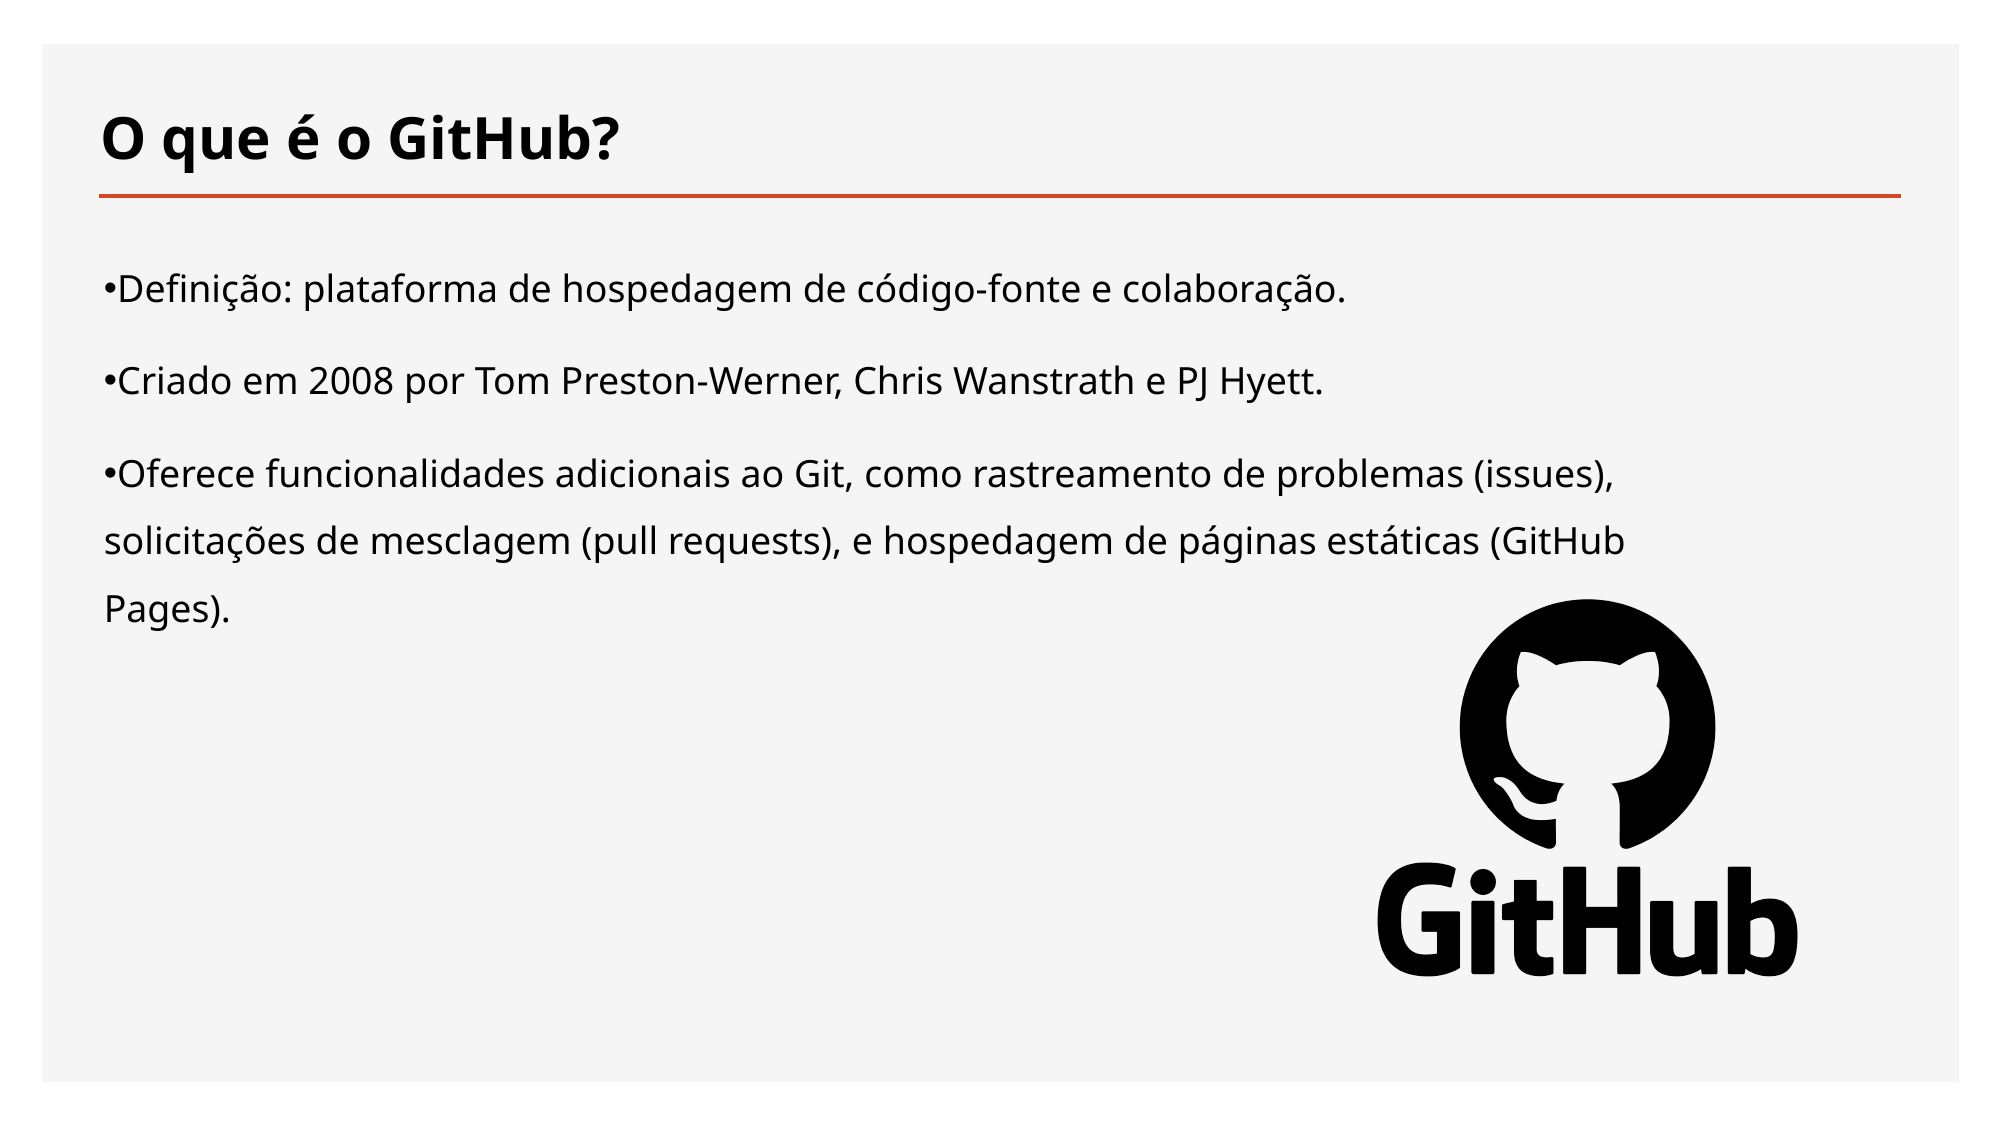

# O que é o GitHub?
Definição: plataforma de hospedagem de código-fonte e colaboração.
Criado em 2008 por Tom Preston-Werner, Chris Wanstrath e PJ Hyett.
Oferece funcionalidades adicionais ao Git, como rastreamento de problemas (issues), solicitações de mesclagem (pull requests), e hospedagem de páginas estáticas (GitHub Pages).